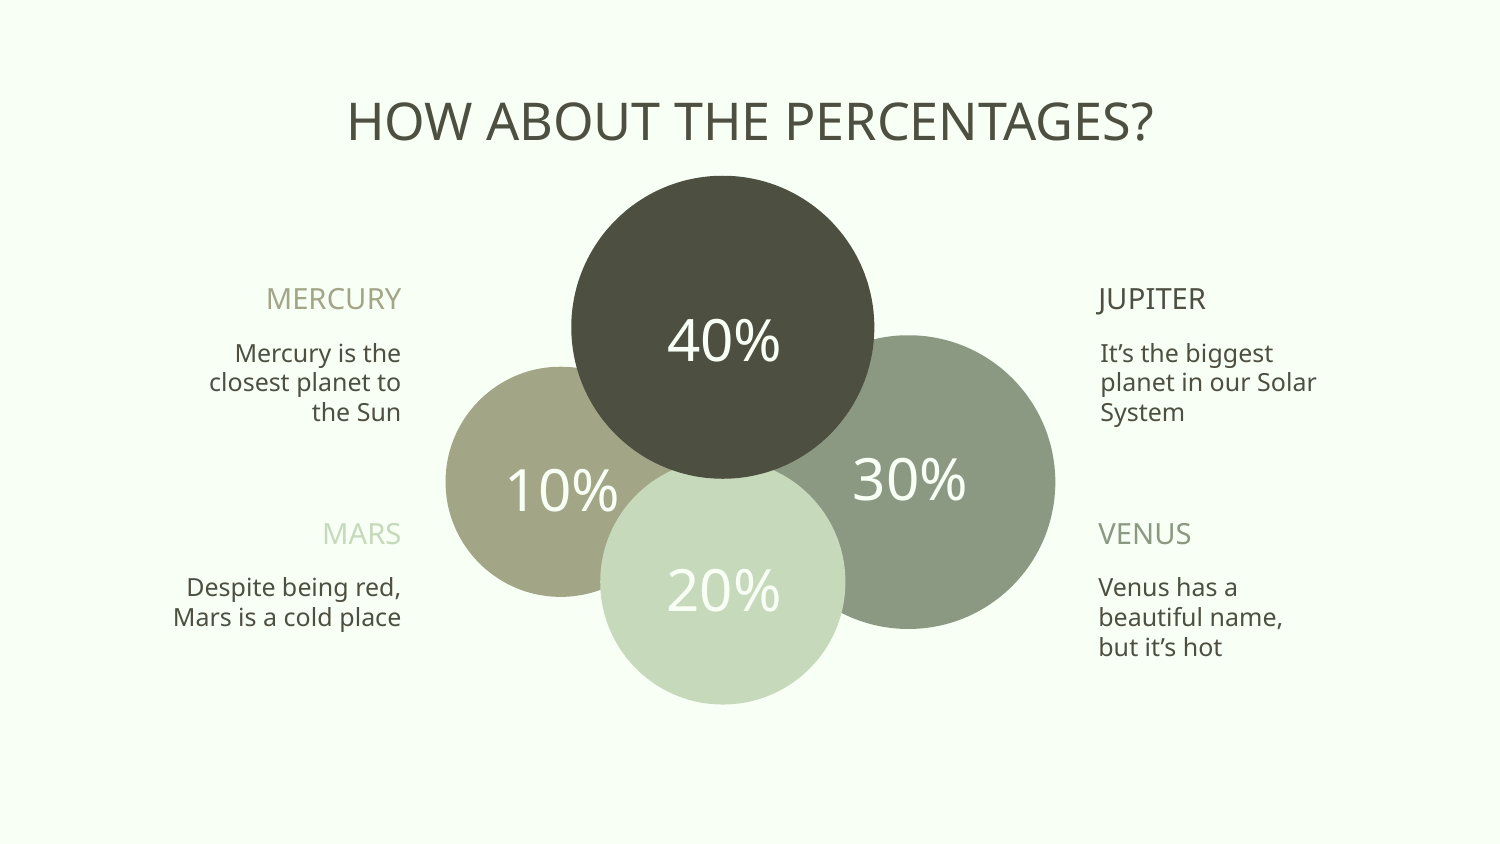

HOW ABOUT THE PERCENTAGES?
# MERCURY
JUPITER
40%
Mercury is the closest planet to the Sun
It’s the biggest planet in our Solar System
30%
10%
MARS
VENUS
20%
Despite being red, Mars is a cold place
Venus has a beautiful name, but it’s hot